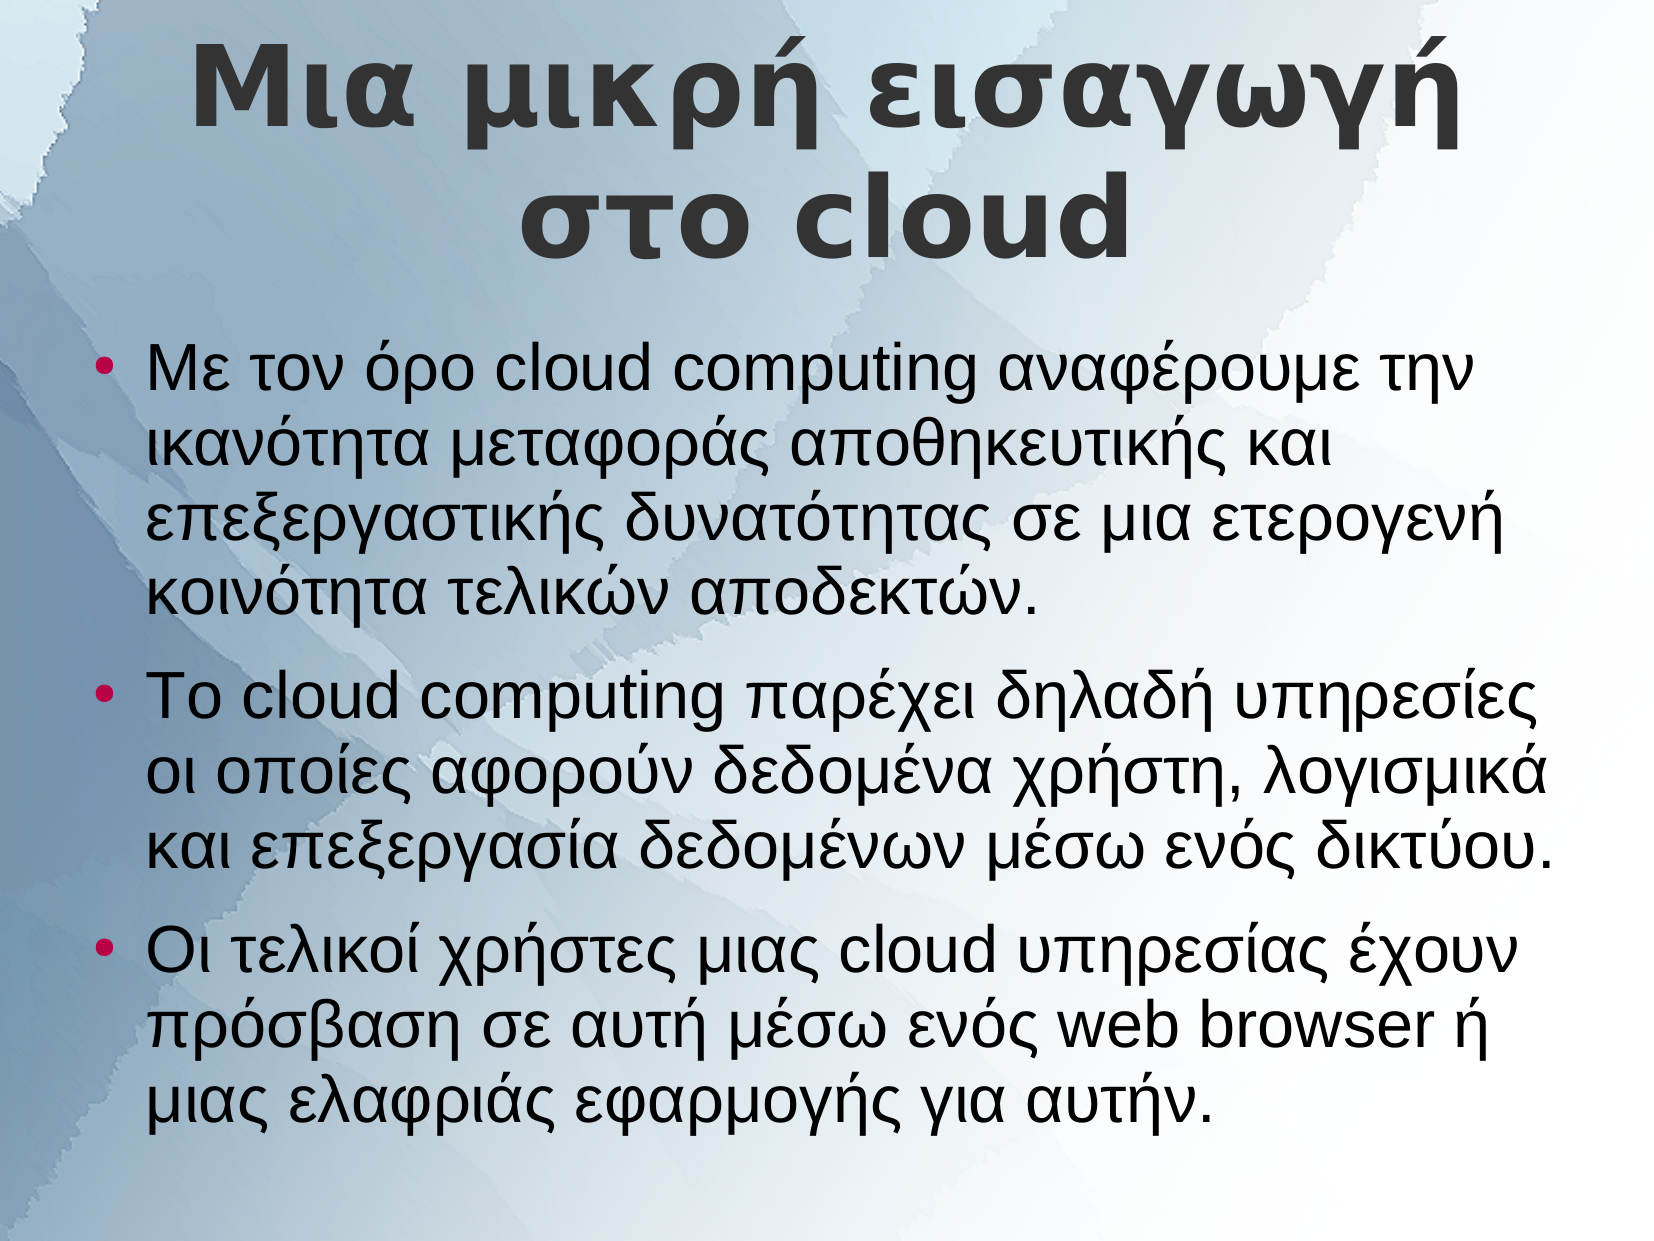

# Μια μικρή εισαγωγή στο cloud
Με τον όρο cloud computing αναφέρουμε την ικανότητα μεταφοράς αποθηκευτικής και επεξεργαστικής δυνατότητας σε μια ετερογενή κοινότητα τελικών αποδεκτών.
Το cloud computing παρέχει δηλαδή υπηρεσίες οι οποίες αφορούν δεδομένα χρήστη, λογισμικά και επεξεργασία δεδομένων μέσω ενός δικτύου.
Οι τελικοί χρήστες μιας cloud υπηρεσίας έχουν πρόσβαση σε αυτή μέσω ενός web browser ή μιας ελαφριάς εφαρμογής για αυτήν.